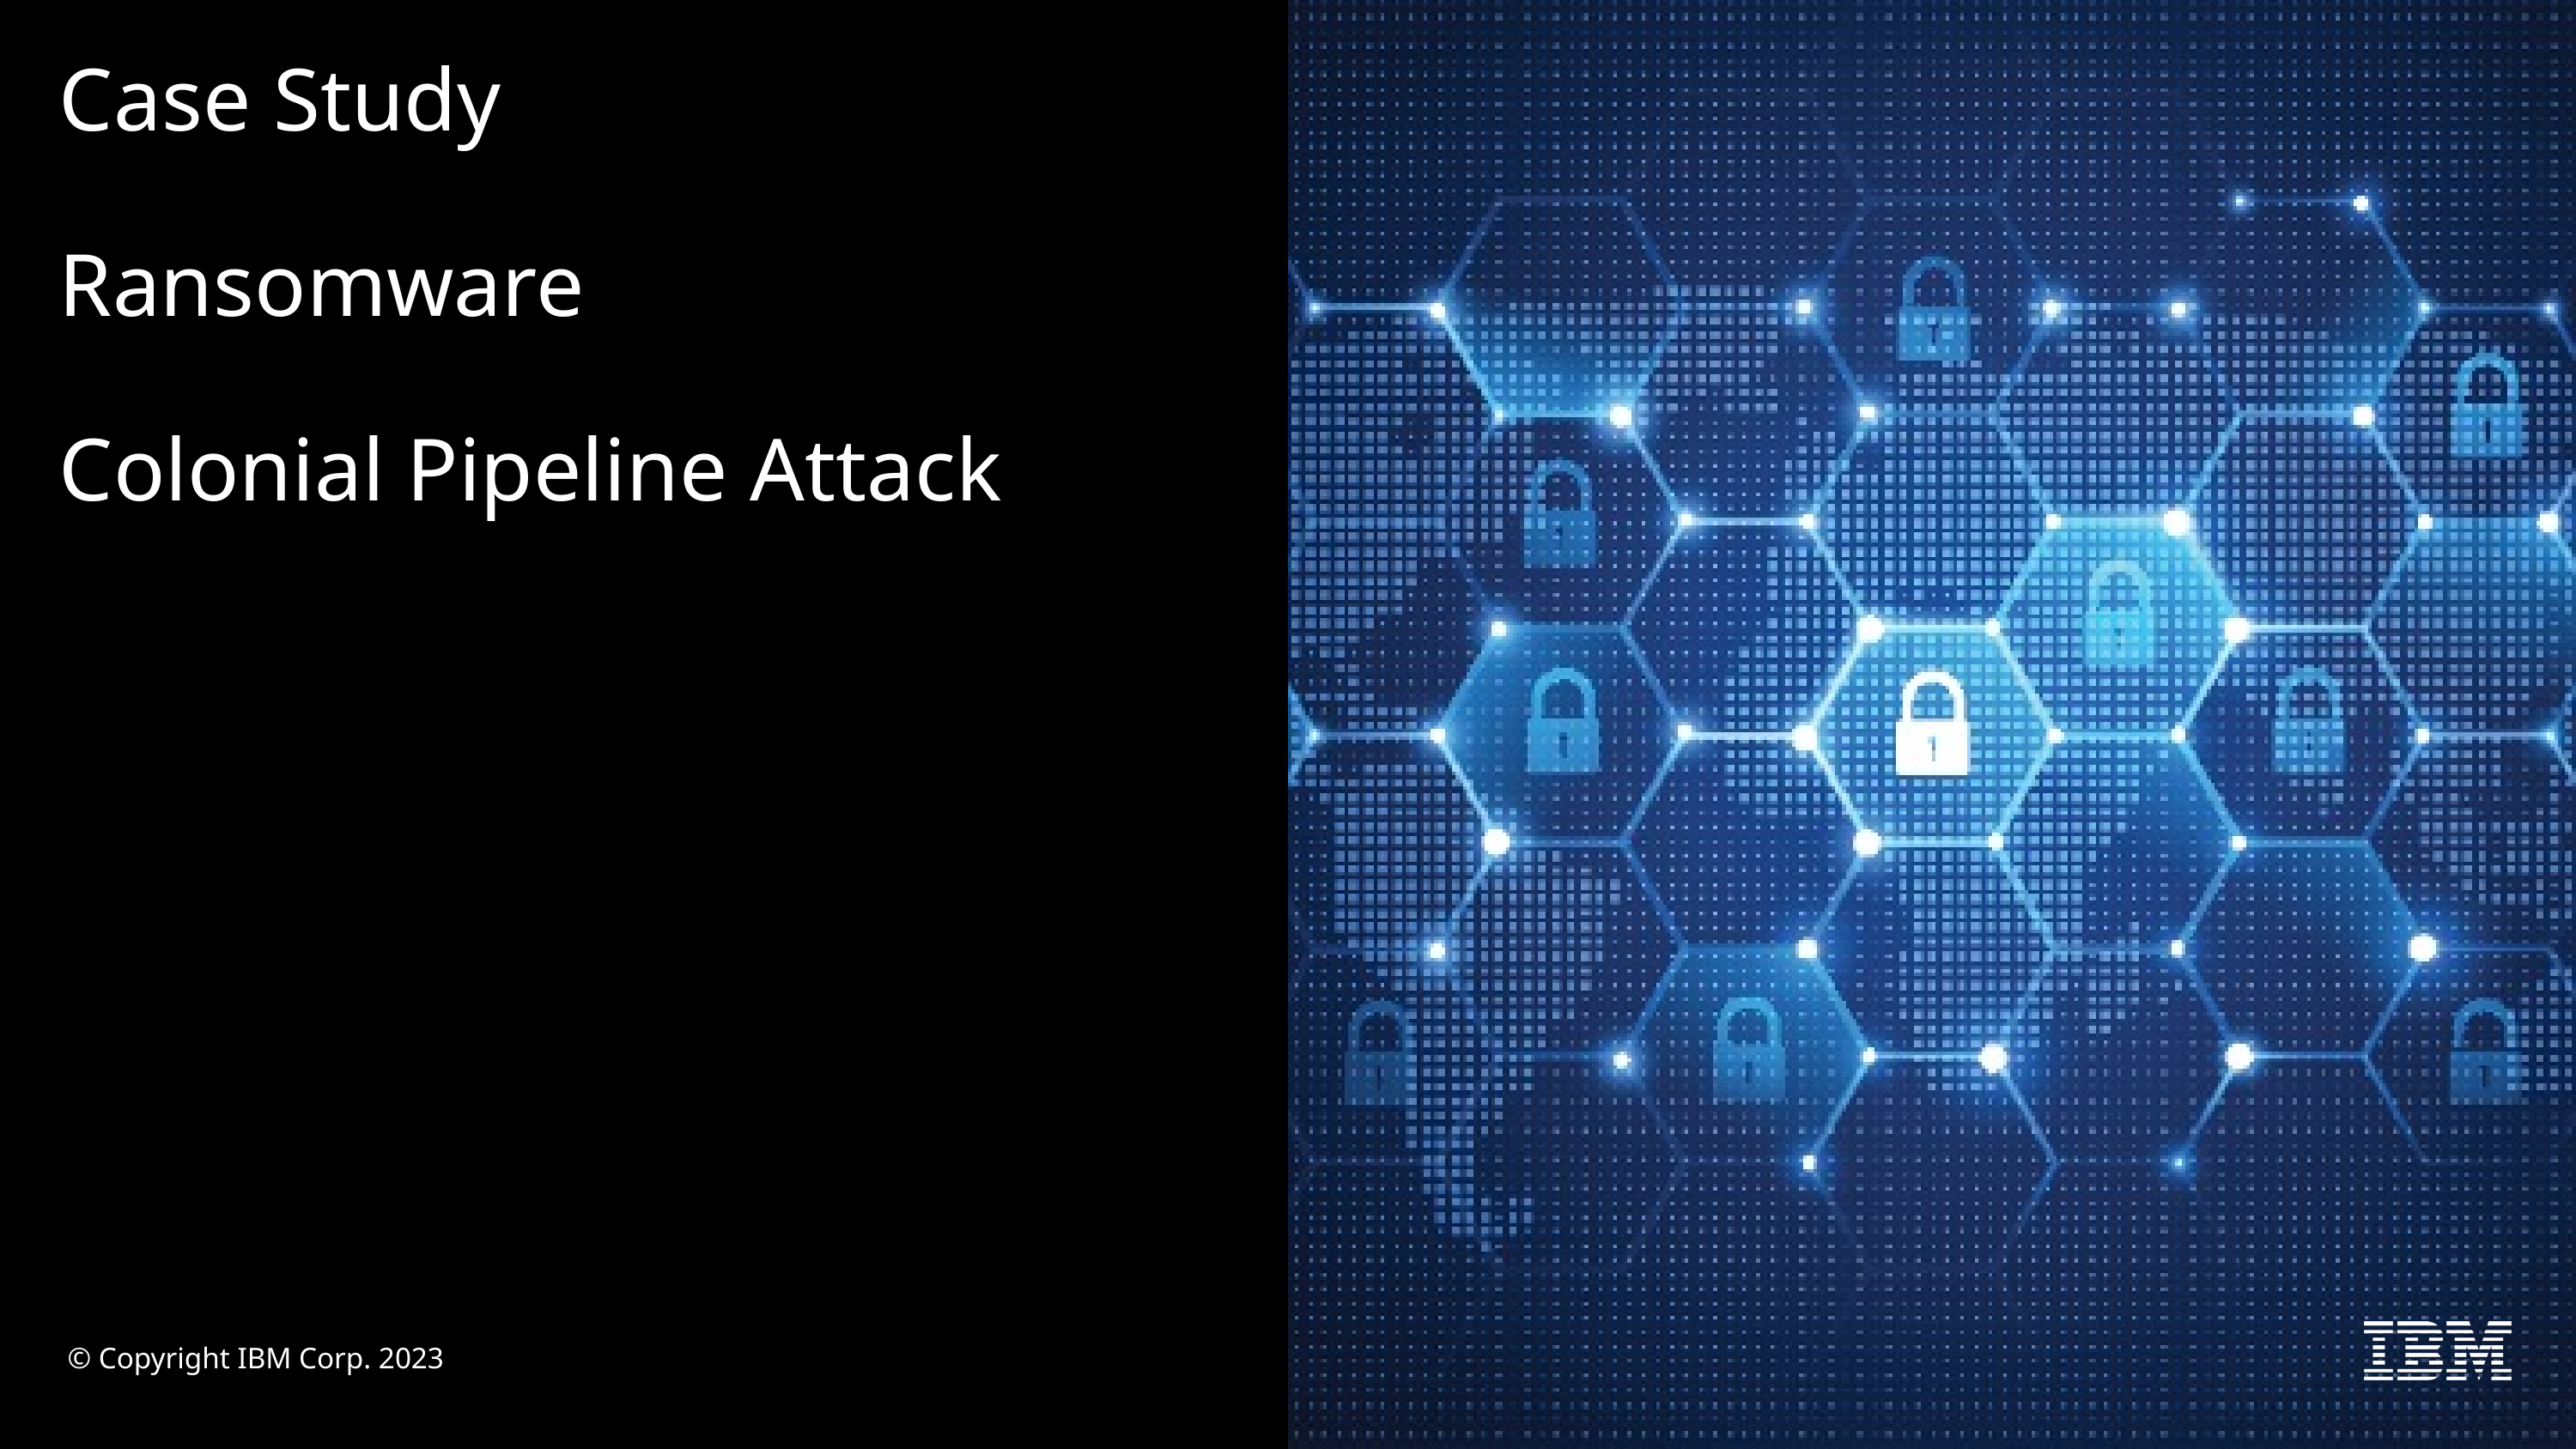

# Case Study Ransomware Colonial Pipeline Attack